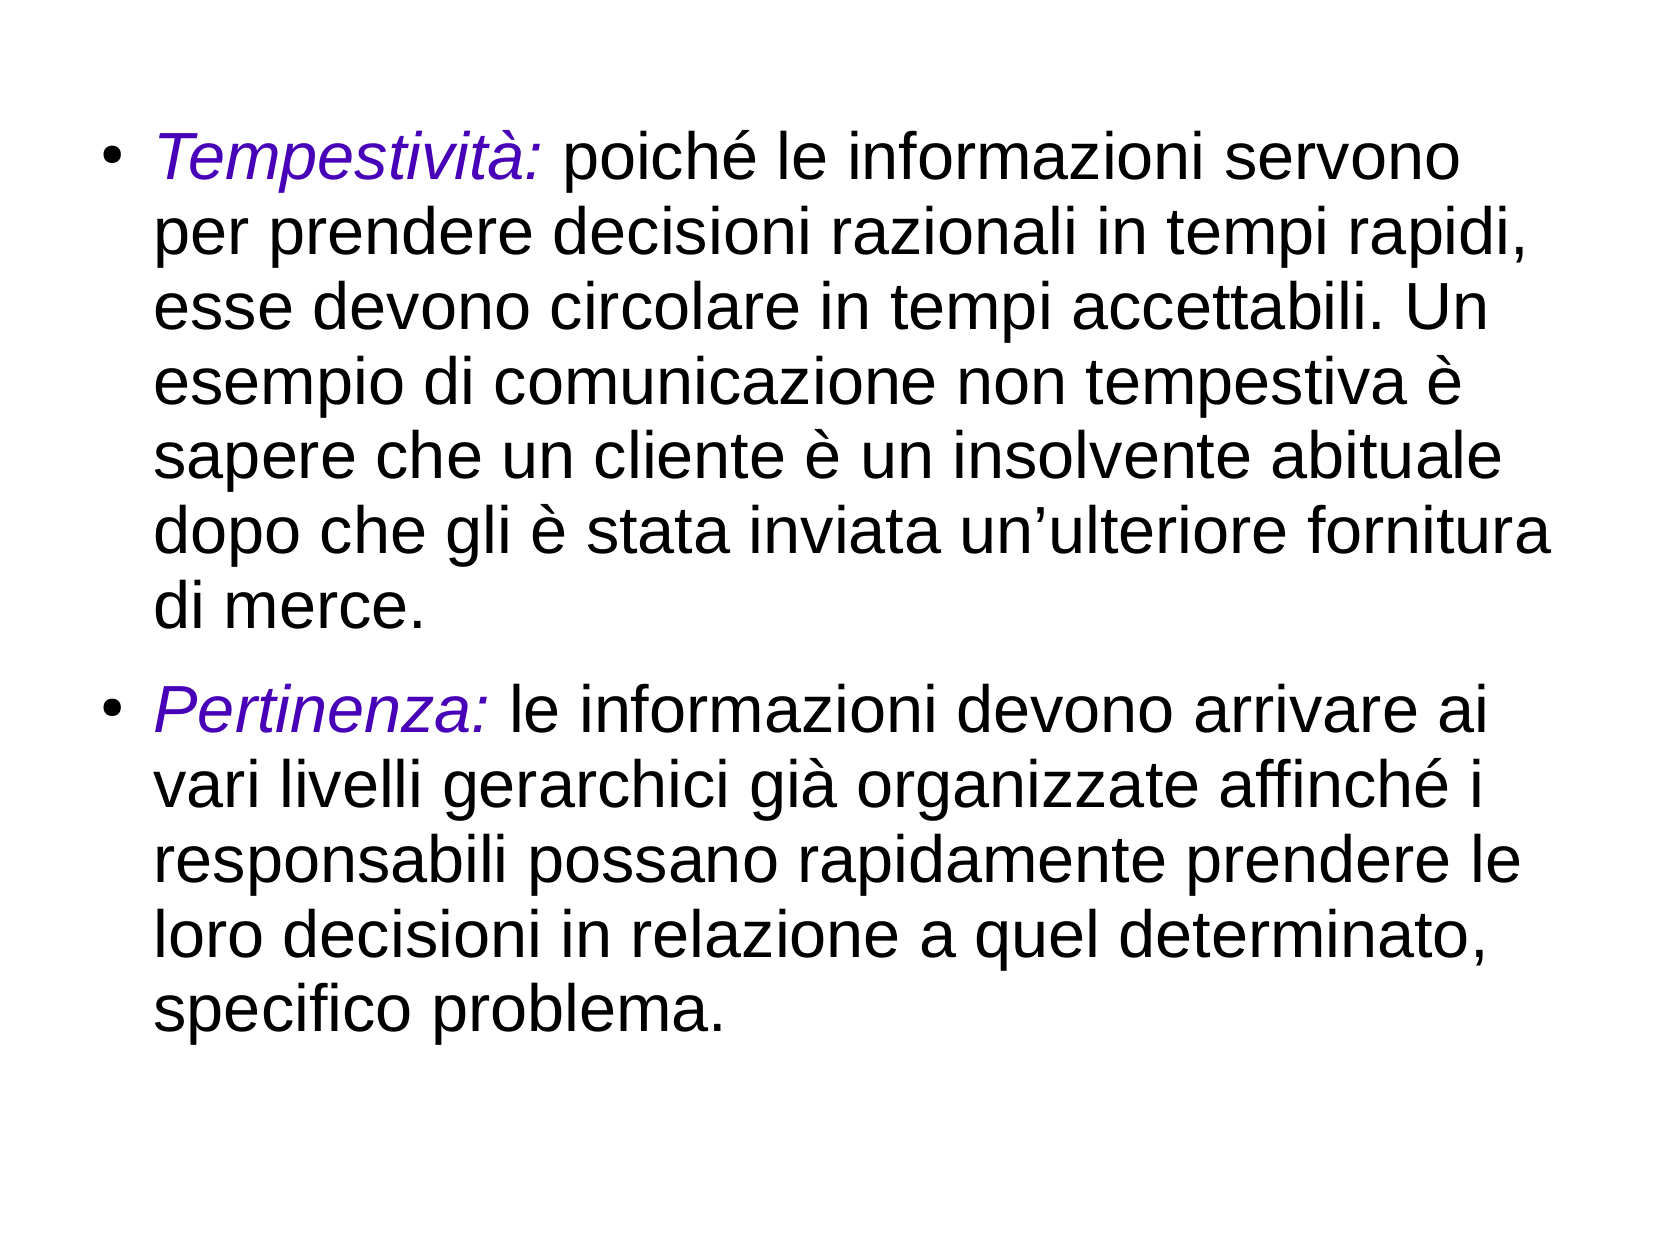

# Tempestività: poiché le informazioni servono per prendere decisioni razionali in tempi rapidi, esse devono circolare in tempi accettabili. Un esempio di comunicazione non tempestiva è sapere che un cliente è un insolvente abituale dopo che gli è stata inviata un’ulteriore fornitura di merce.
Pertinenza: le informazioni devono arrivare ai vari livelli gerarchici già organizzate affinché i responsabili possano rapidamente prendere le loro decisioni in relazione a quel determinato, specifico problema.